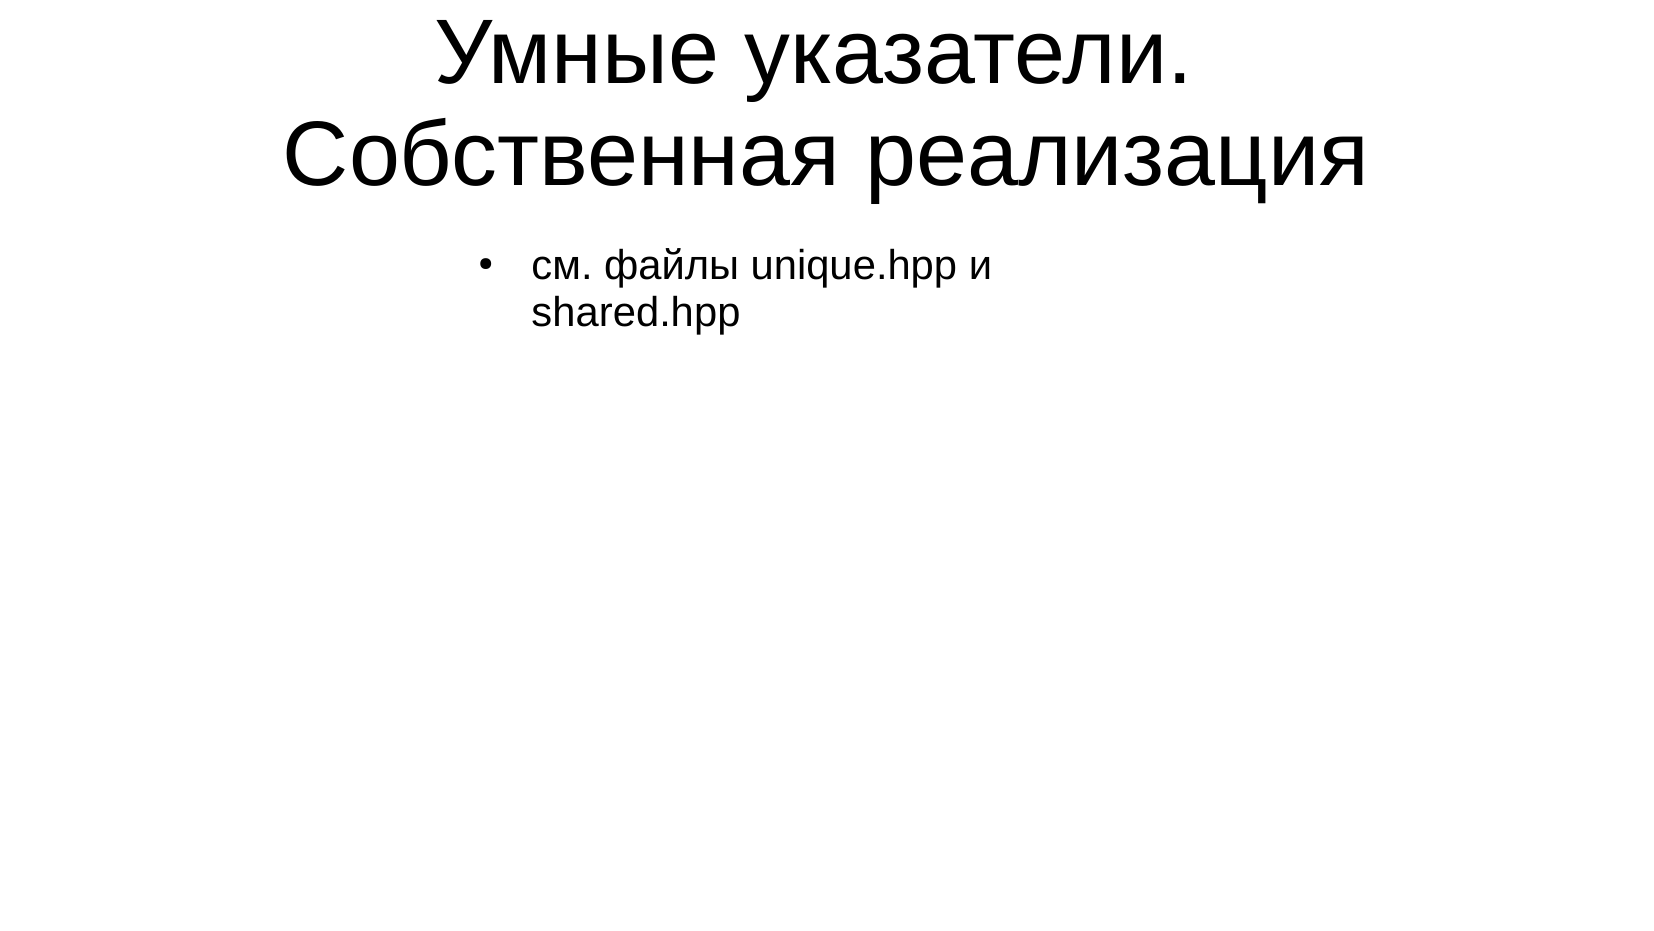

# Умные указатели. Собственная реализация
см. файлы unique.hpp и shared.hpp